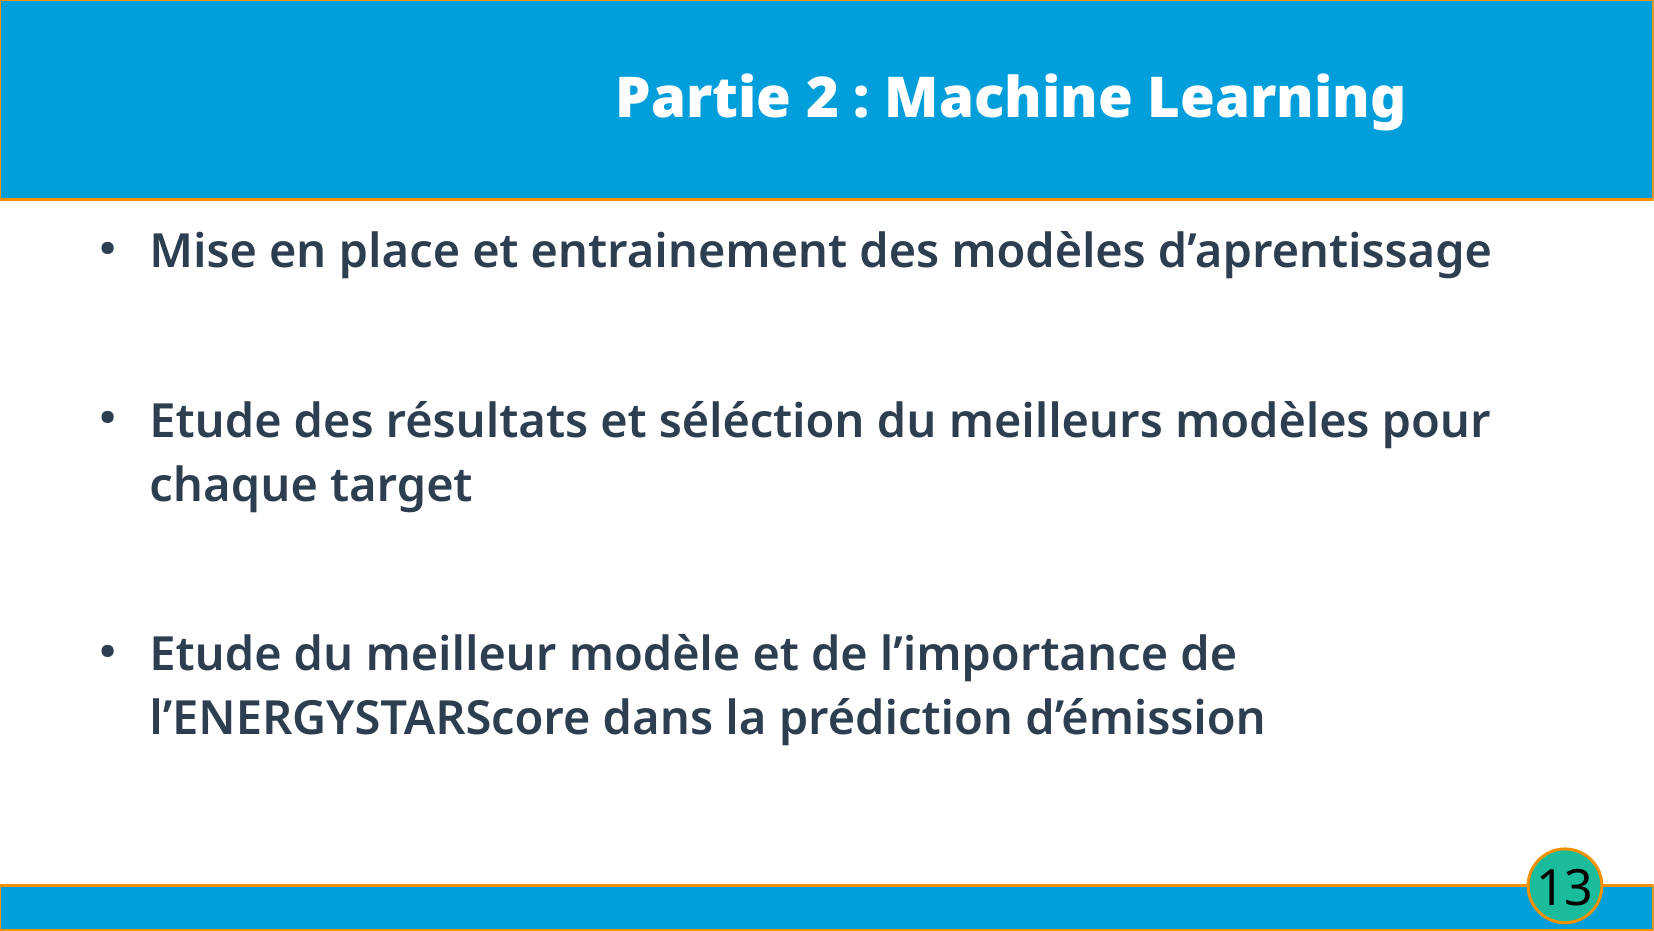

# Partie 2 : Machine Learning
Mise en place et entrainement des modèles d’aprentissage
Etude des résultats et séléction du meilleurs modèles pour chaque target
Etude du meilleur modèle et de l’importance de l’ENERGYSTARScore dans la prédiction d’émission